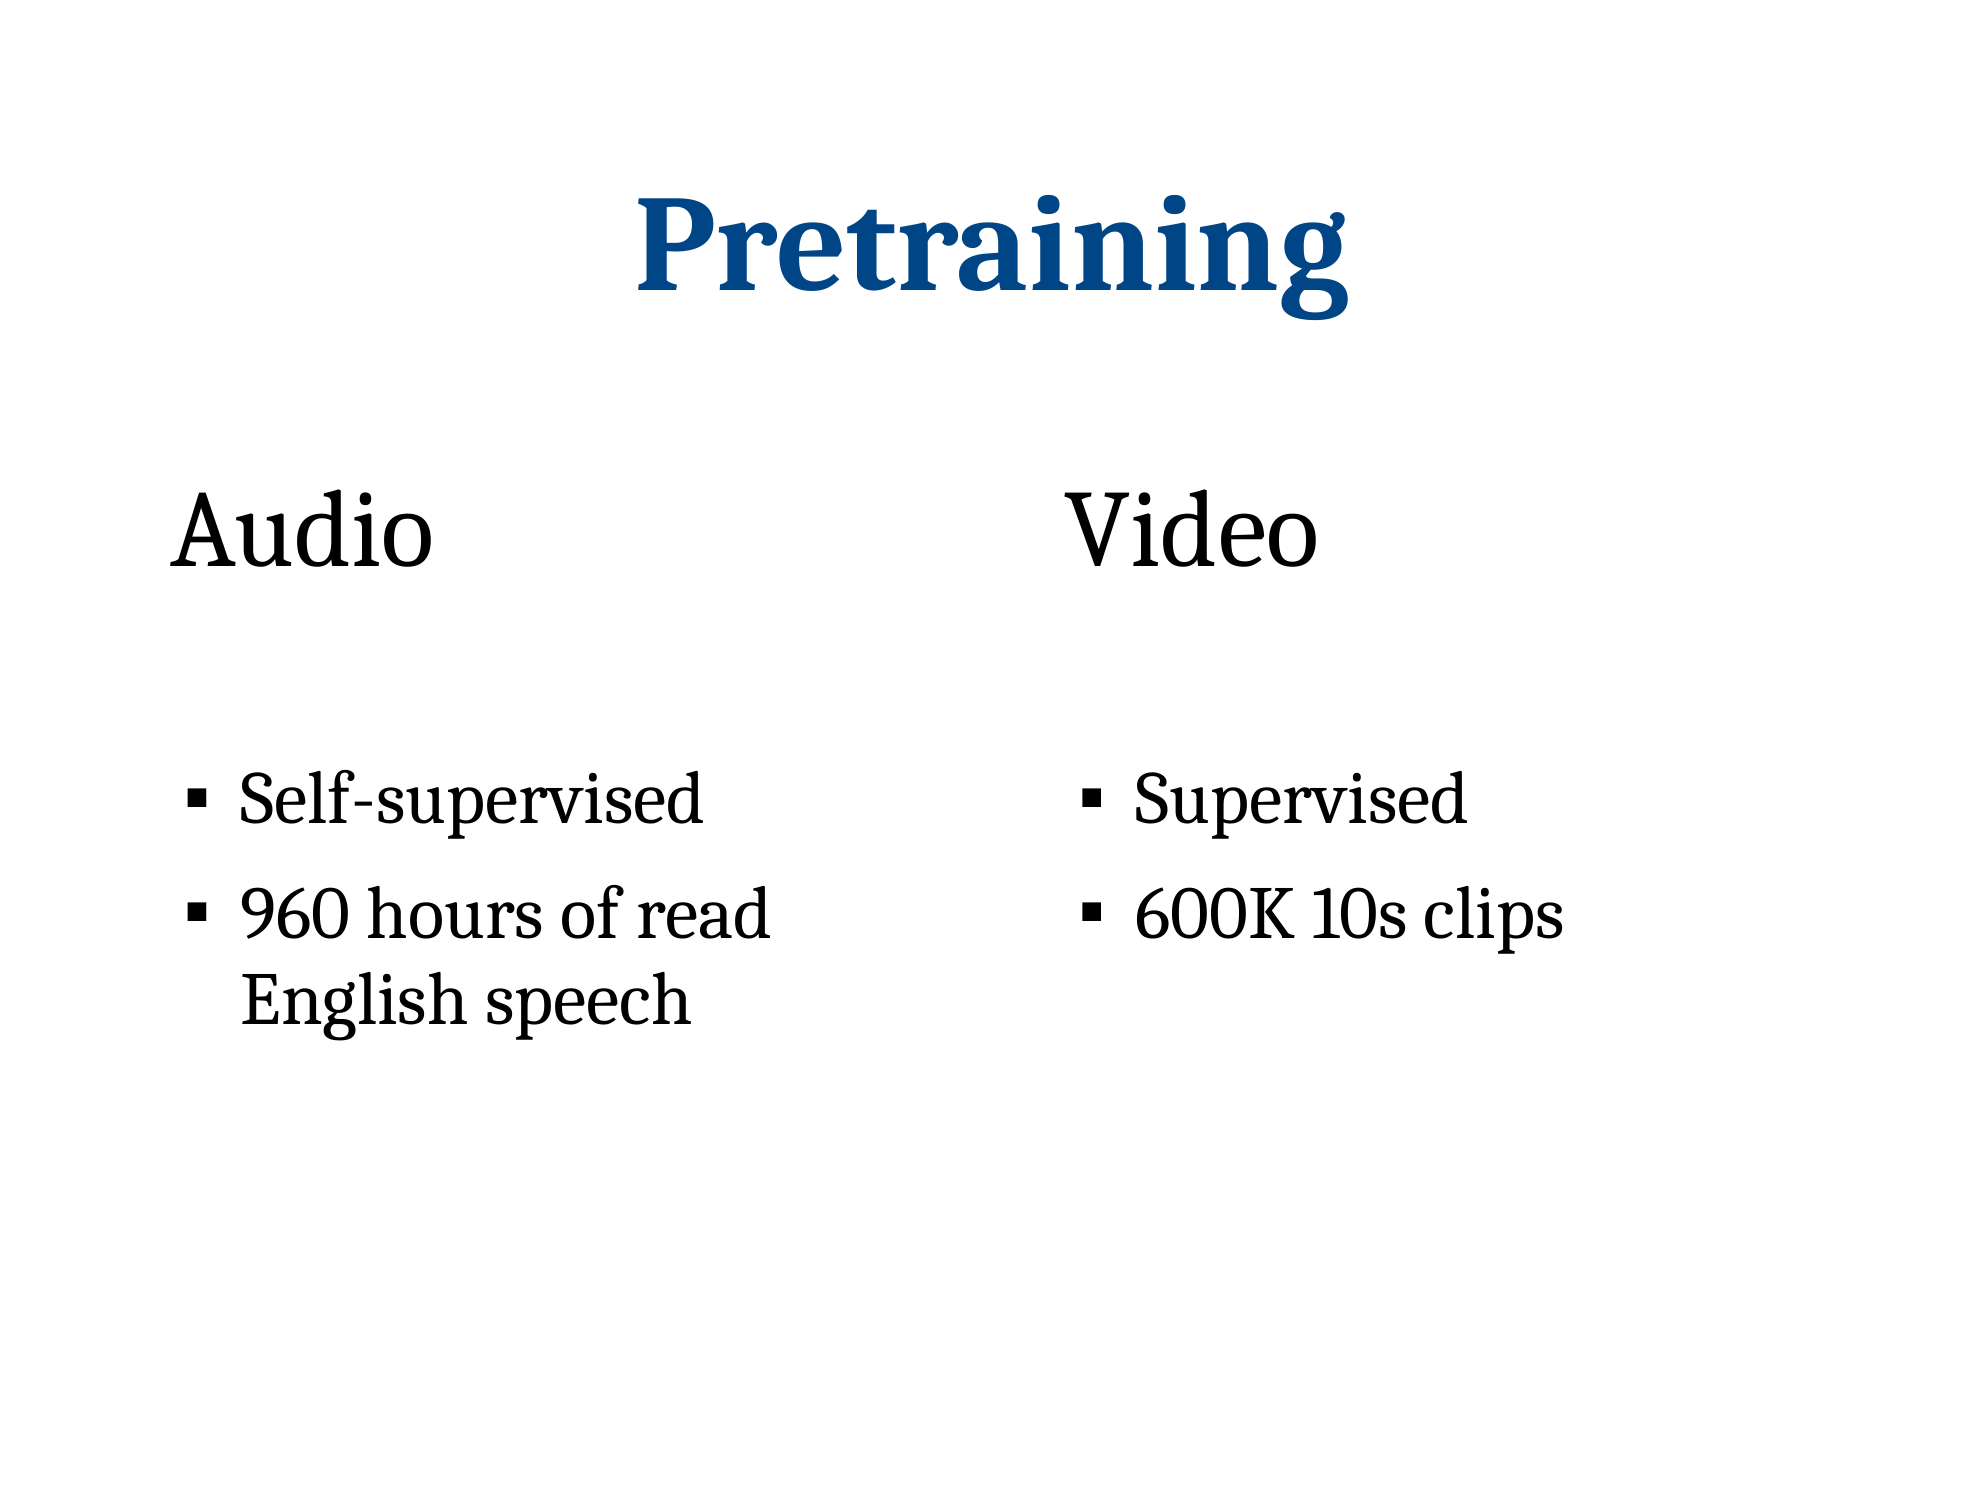

# Pretraining
Audio
Self-supervised
960 hours of read English speech
Video
Supervised
600K 10s clips